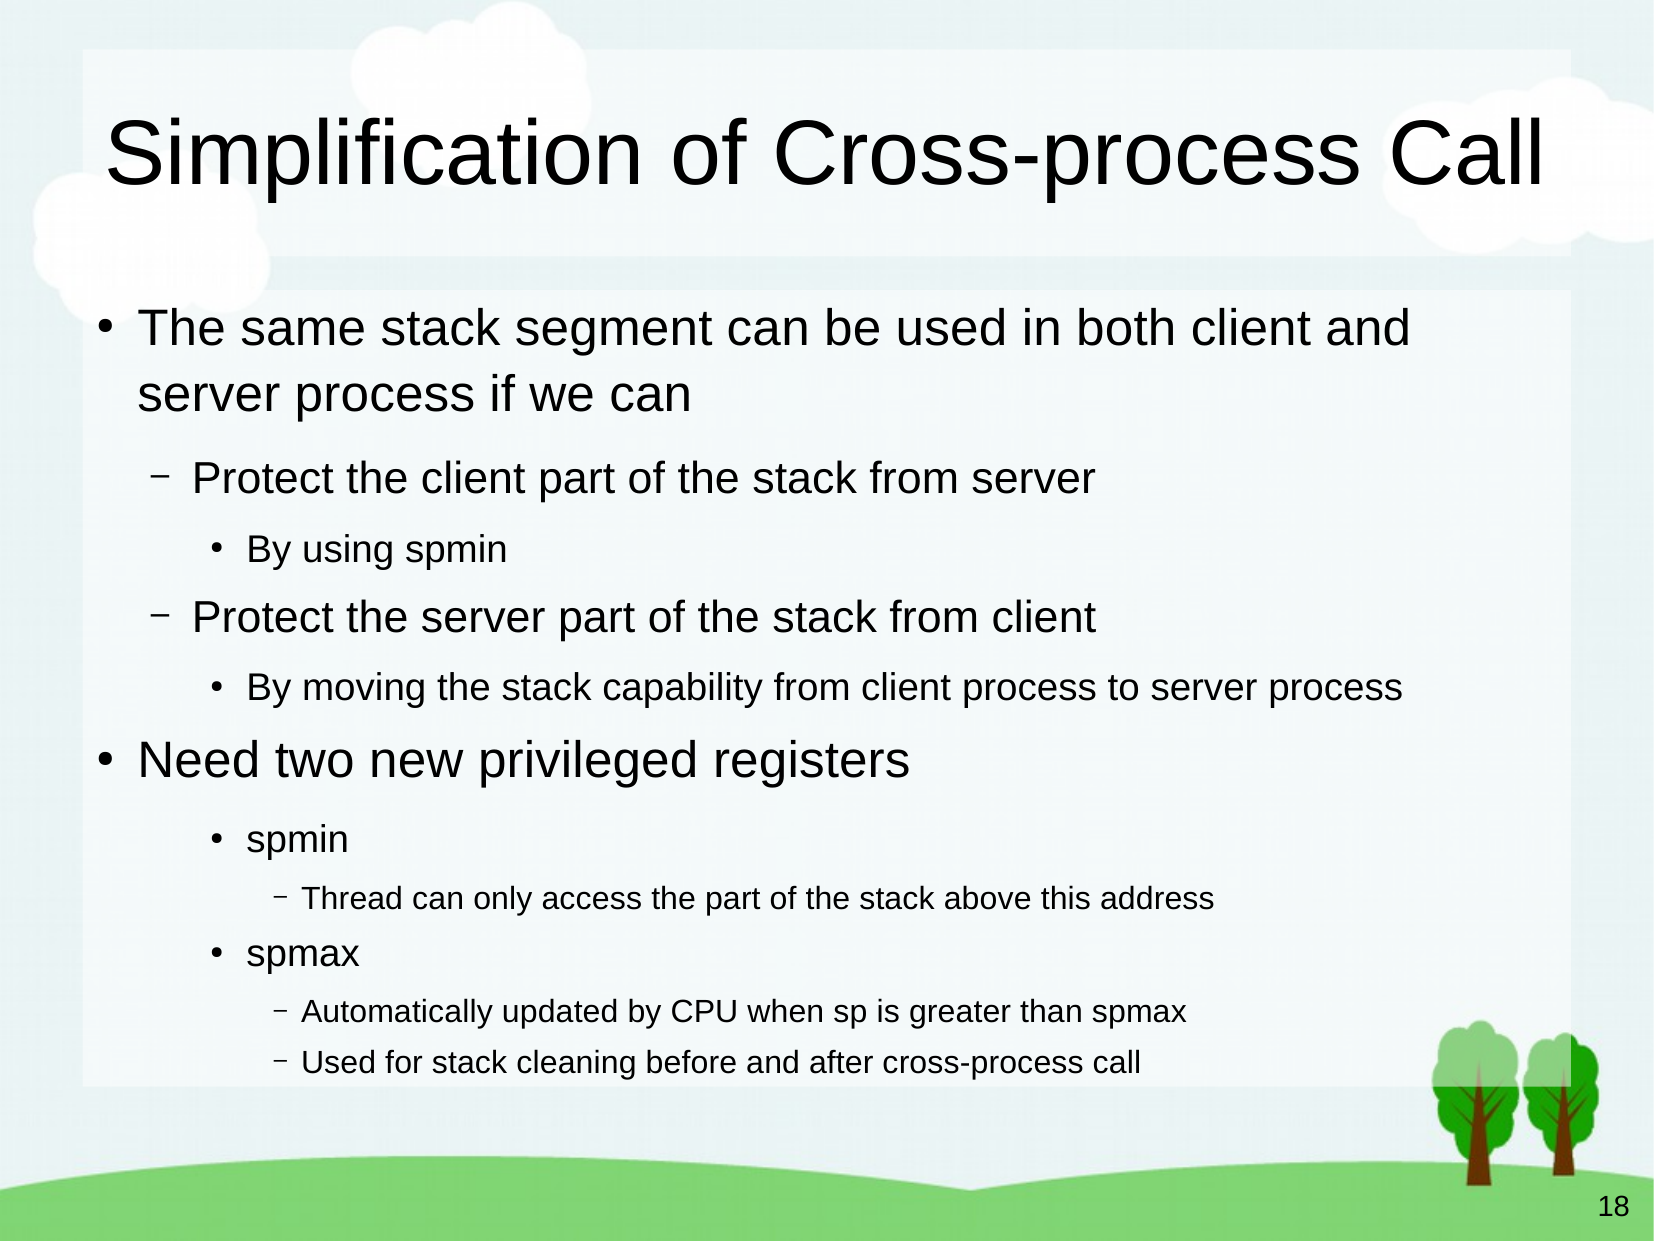

# Simplification of Cross-process Call
The same stack segment can be used in both client and server process if we can
Protect the client part of the stack from server
By using spmin
Protect the server part of the stack from client
By moving the stack capability from client process to server process
Need two new privileged registers
spmin
Thread can only access the part of the stack above this address
spmax
Automatically updated by CPU when sp is greater than spmax
Used for stack cleaning before and after cross-process call
18